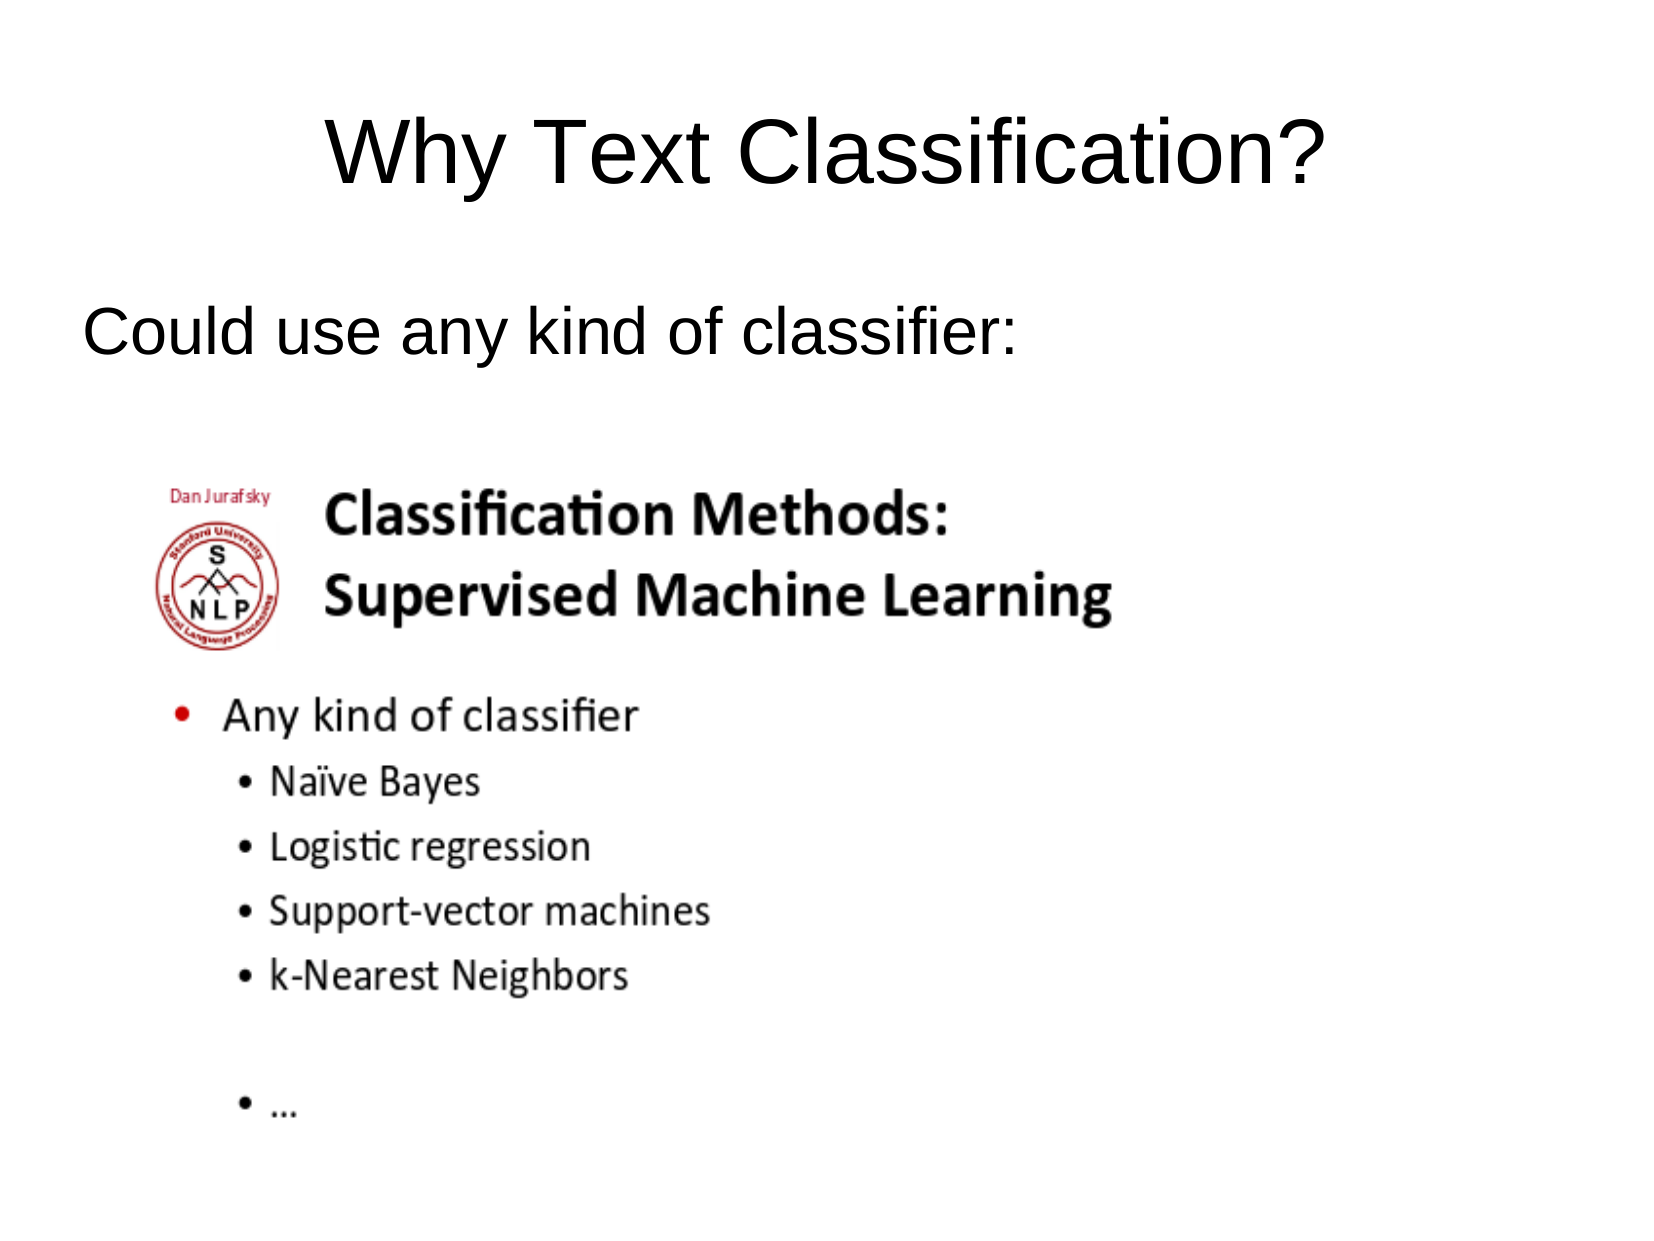

# Why Text Classification?
Could use any kind of classifier: